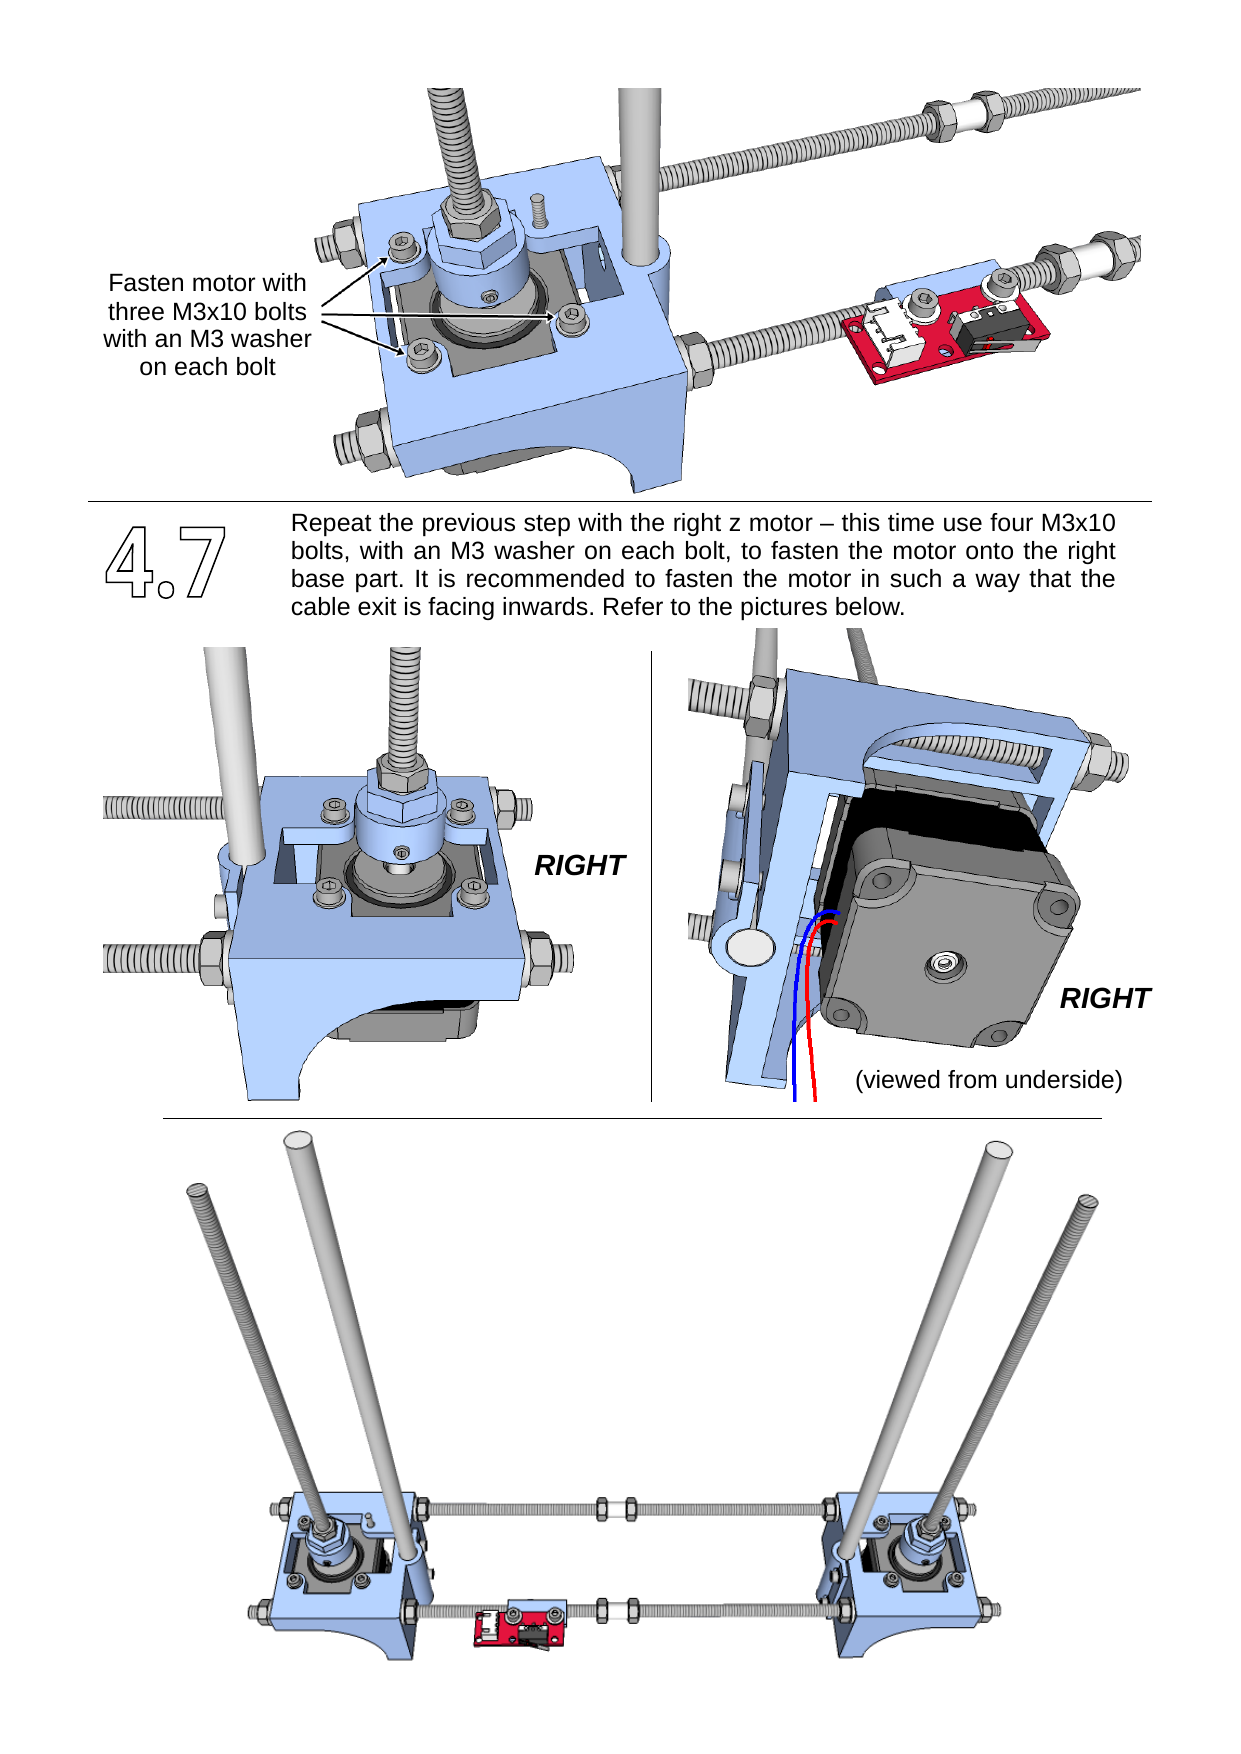

Fasten motor with
three M3x10 bolts
with an M3 washer
on each bolt
Repeat the previous step with the right z motor – this time use four M3x10 bolts, with an M3 washer on each bolt, to fasten the motor onto the right base part. It is recommended to fasten the motor in such a way that the cable exit is facing inwards. Refer to the pictures below.
4.7
RIGHT
RIGHT
(viewed from underside)